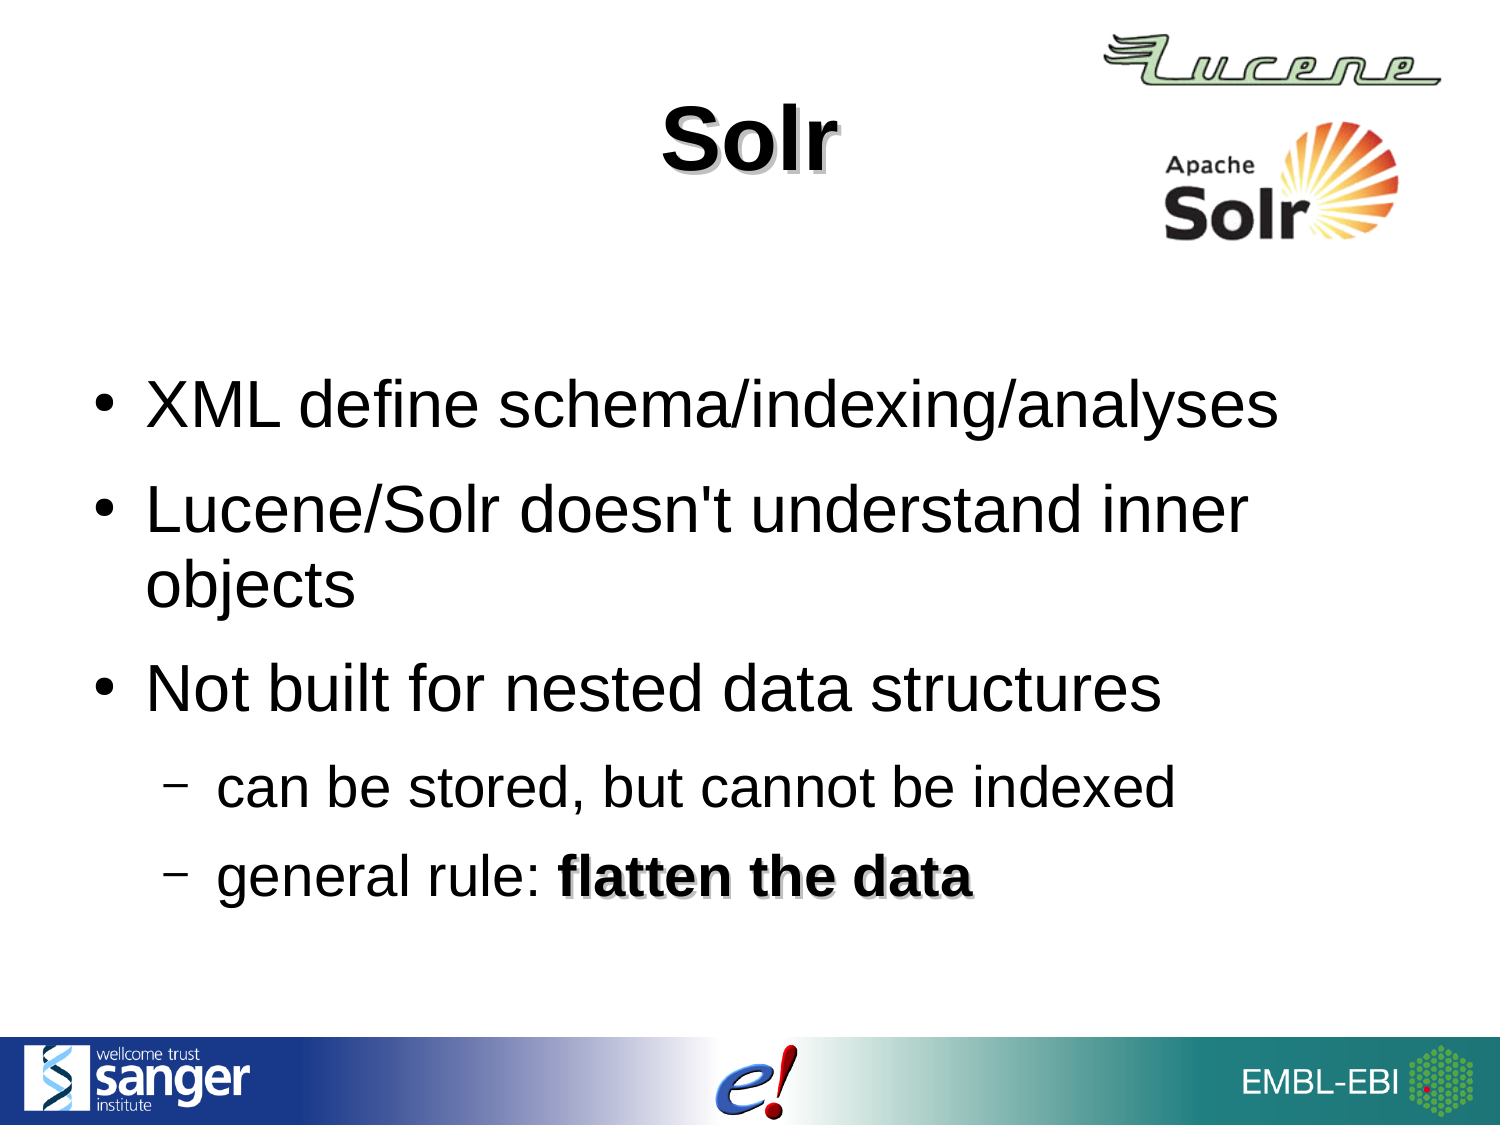

# Solr
XML define schema/indexing/analyses
Lucene/Solr doesn't understand inner objects
Not built for nested data structures
can be stored, but cannot be indexed
general rule: flatten the data